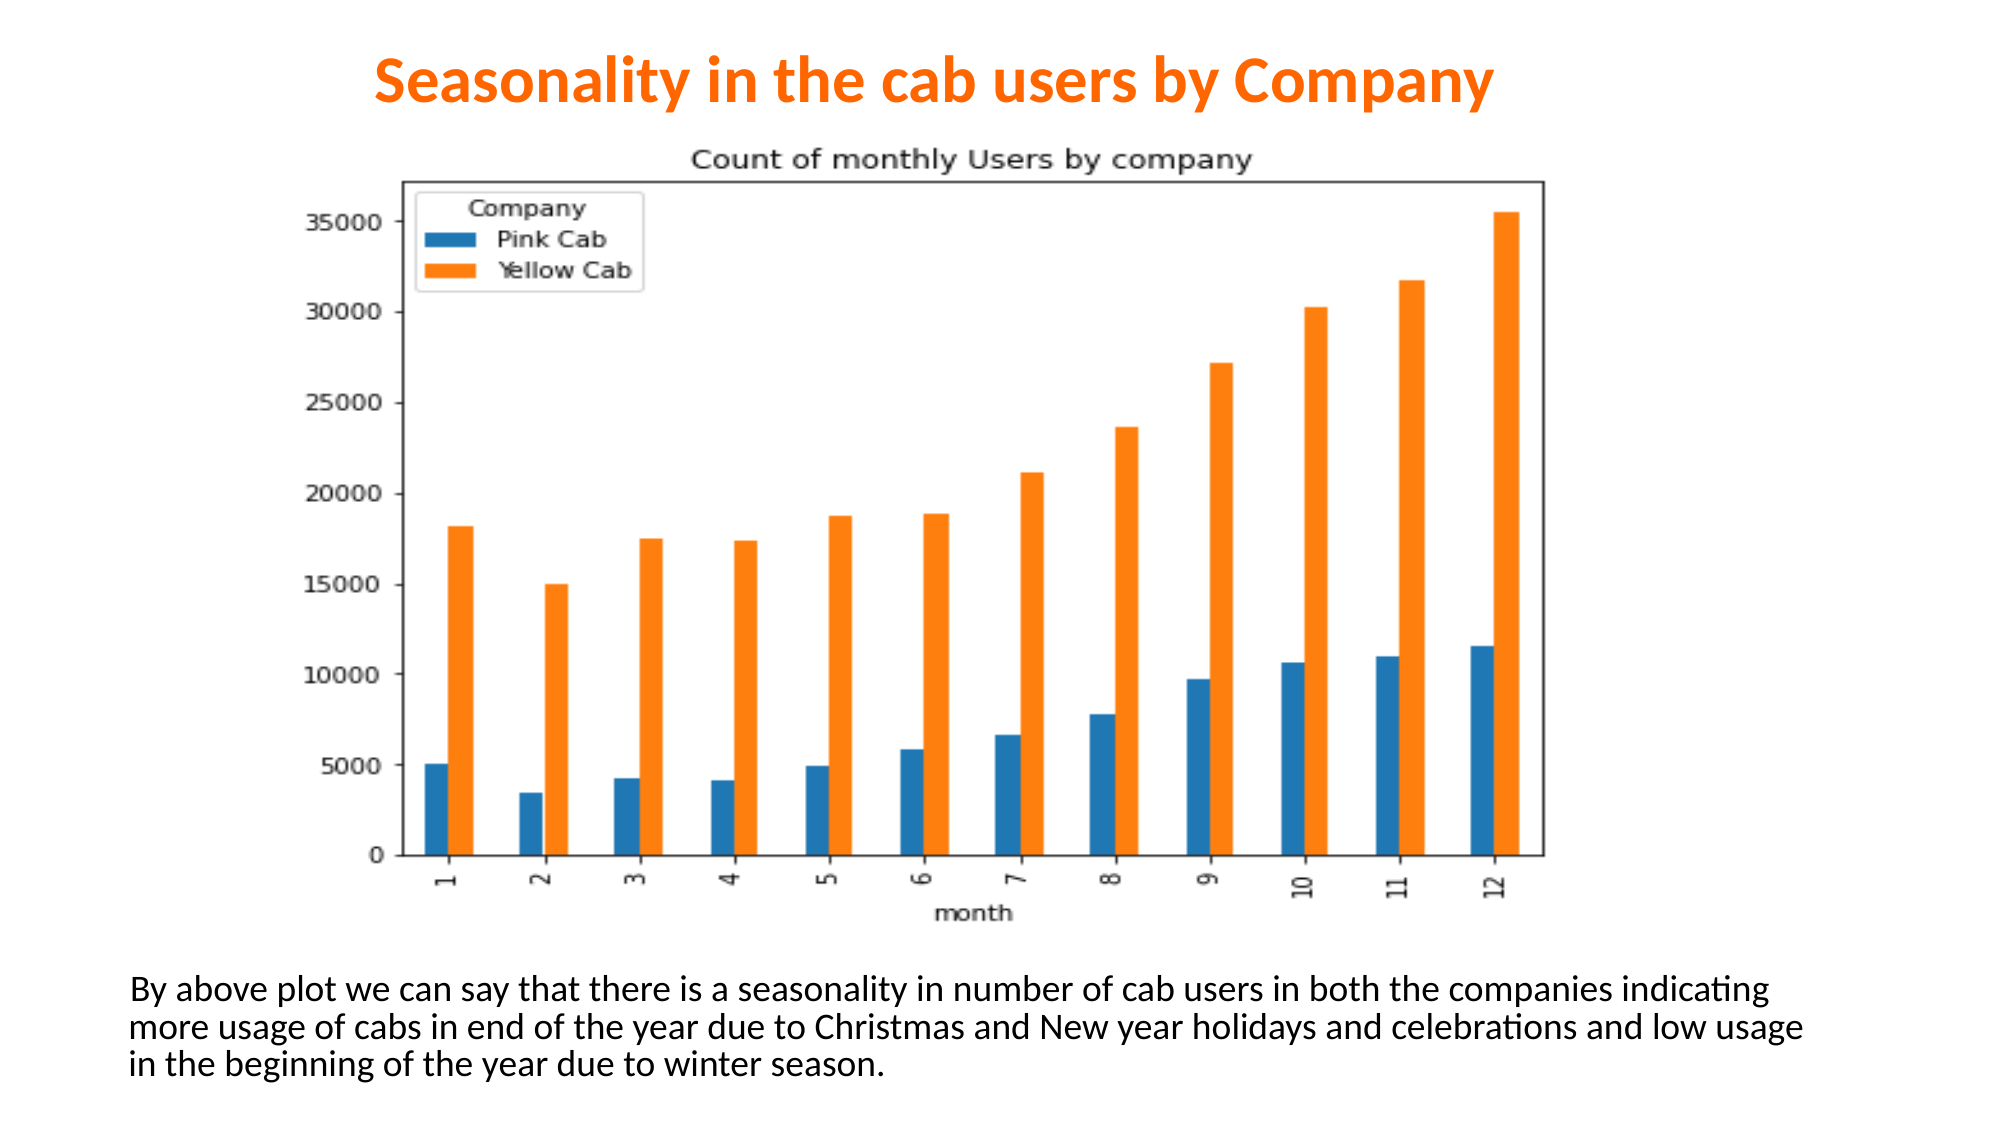

Seasonality in the cab users by Company
 By above plot we can say that there is a seasonality in number of cab users in both the companies indicating
 more usage of cabs in end of the year due to Christmas and New year holidays and celebrations and low usage
 in the beginning of the year due to winter season.